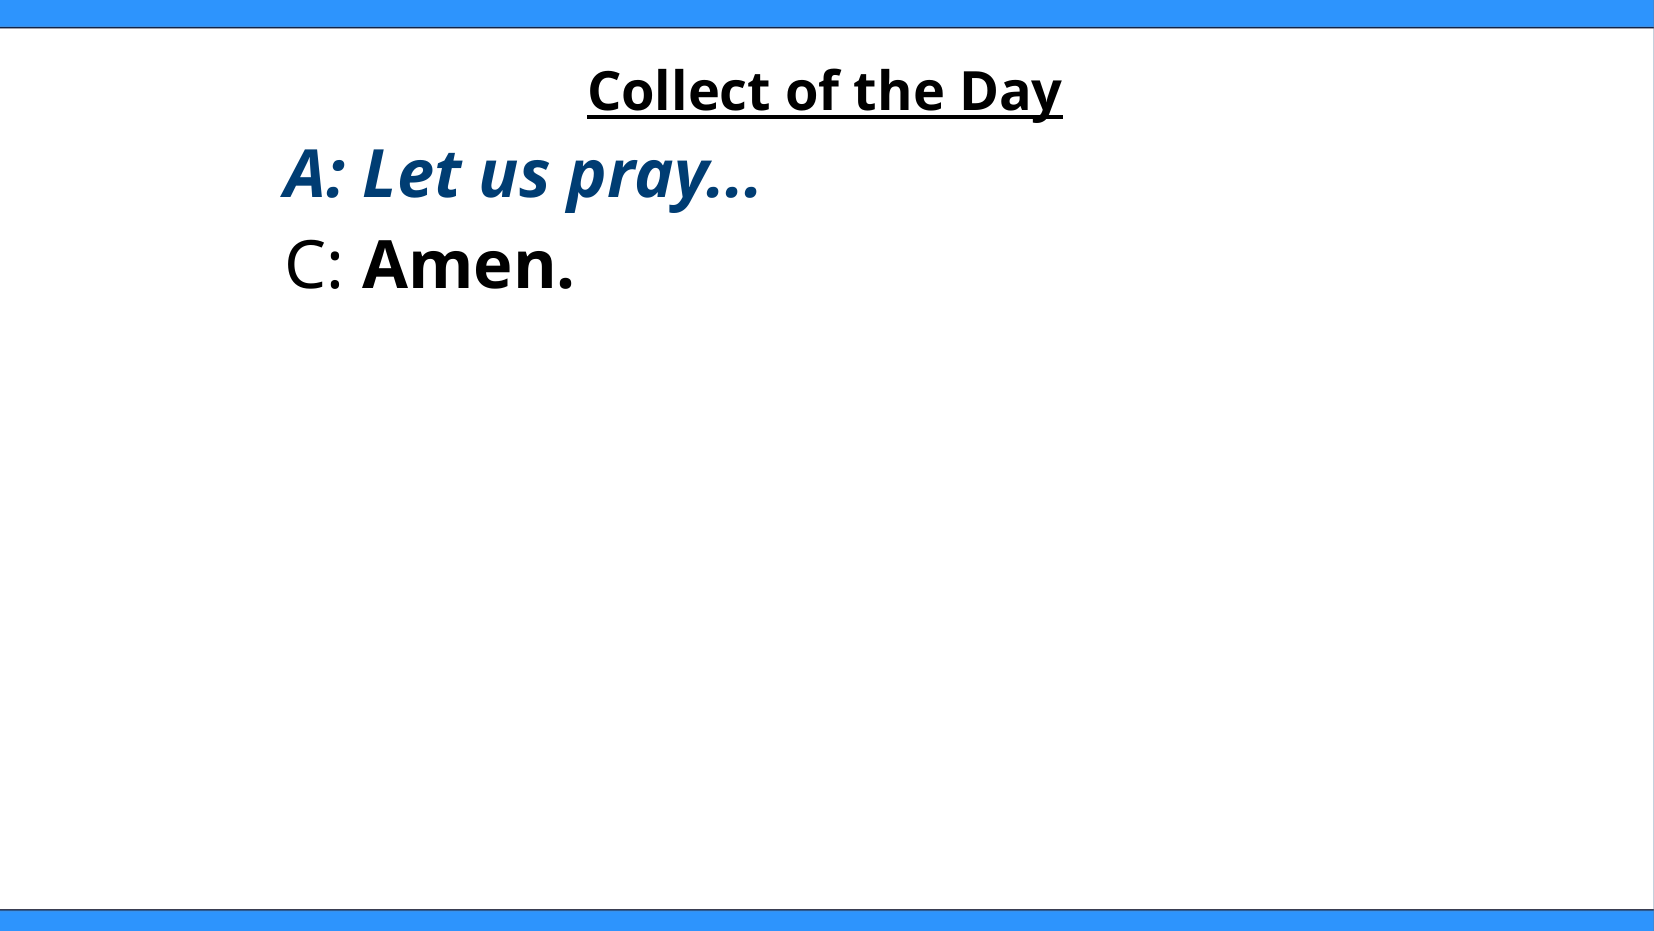

Collect of the Day
A: Let us pray...
C: Amen.